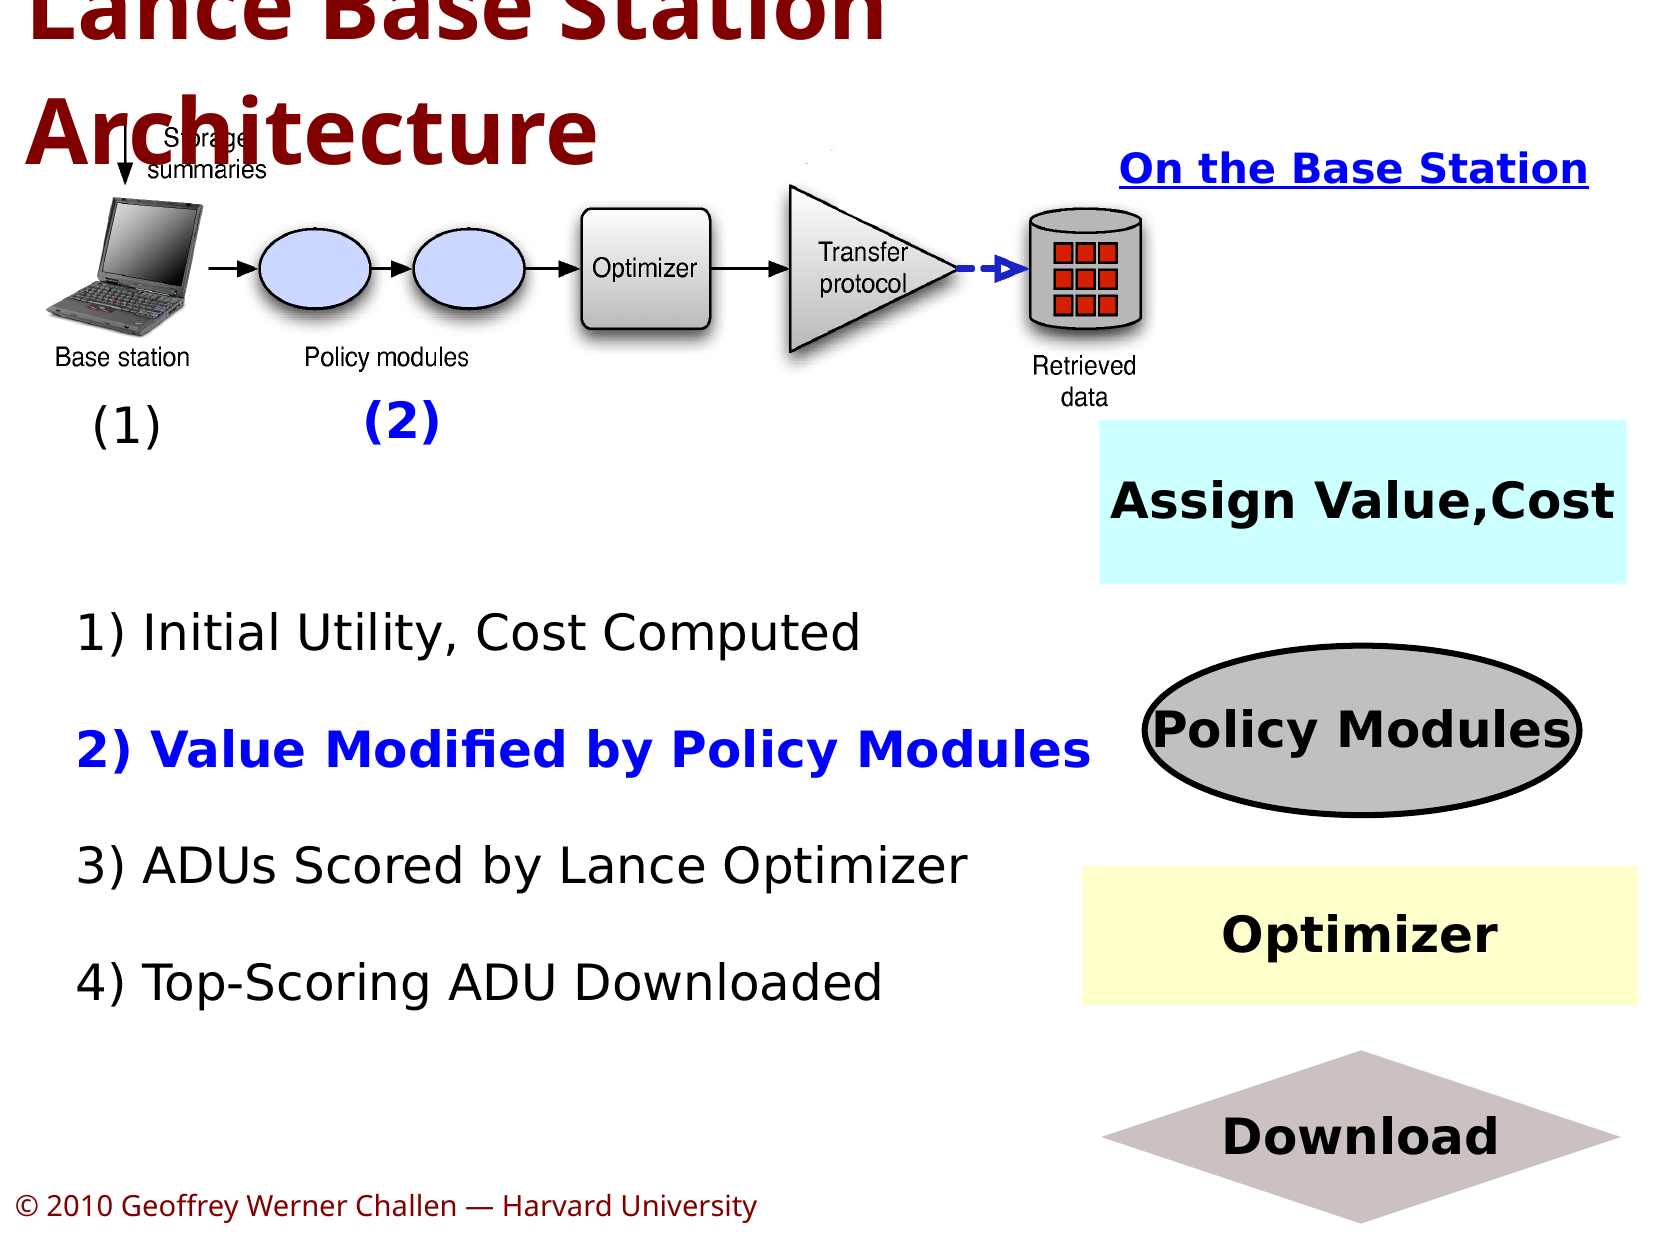

# Lance Base Station Architecture
On the Base Station
(2)
(1)
Assign Value,Cost
1) Initial Utility, Cost Computed
2) Value Modified by Policy Modules
3) ADUs Scored by Lance Optimizer
4) Top-Scoring ADU Downloaded
Policy Modules
Optimizer
Download